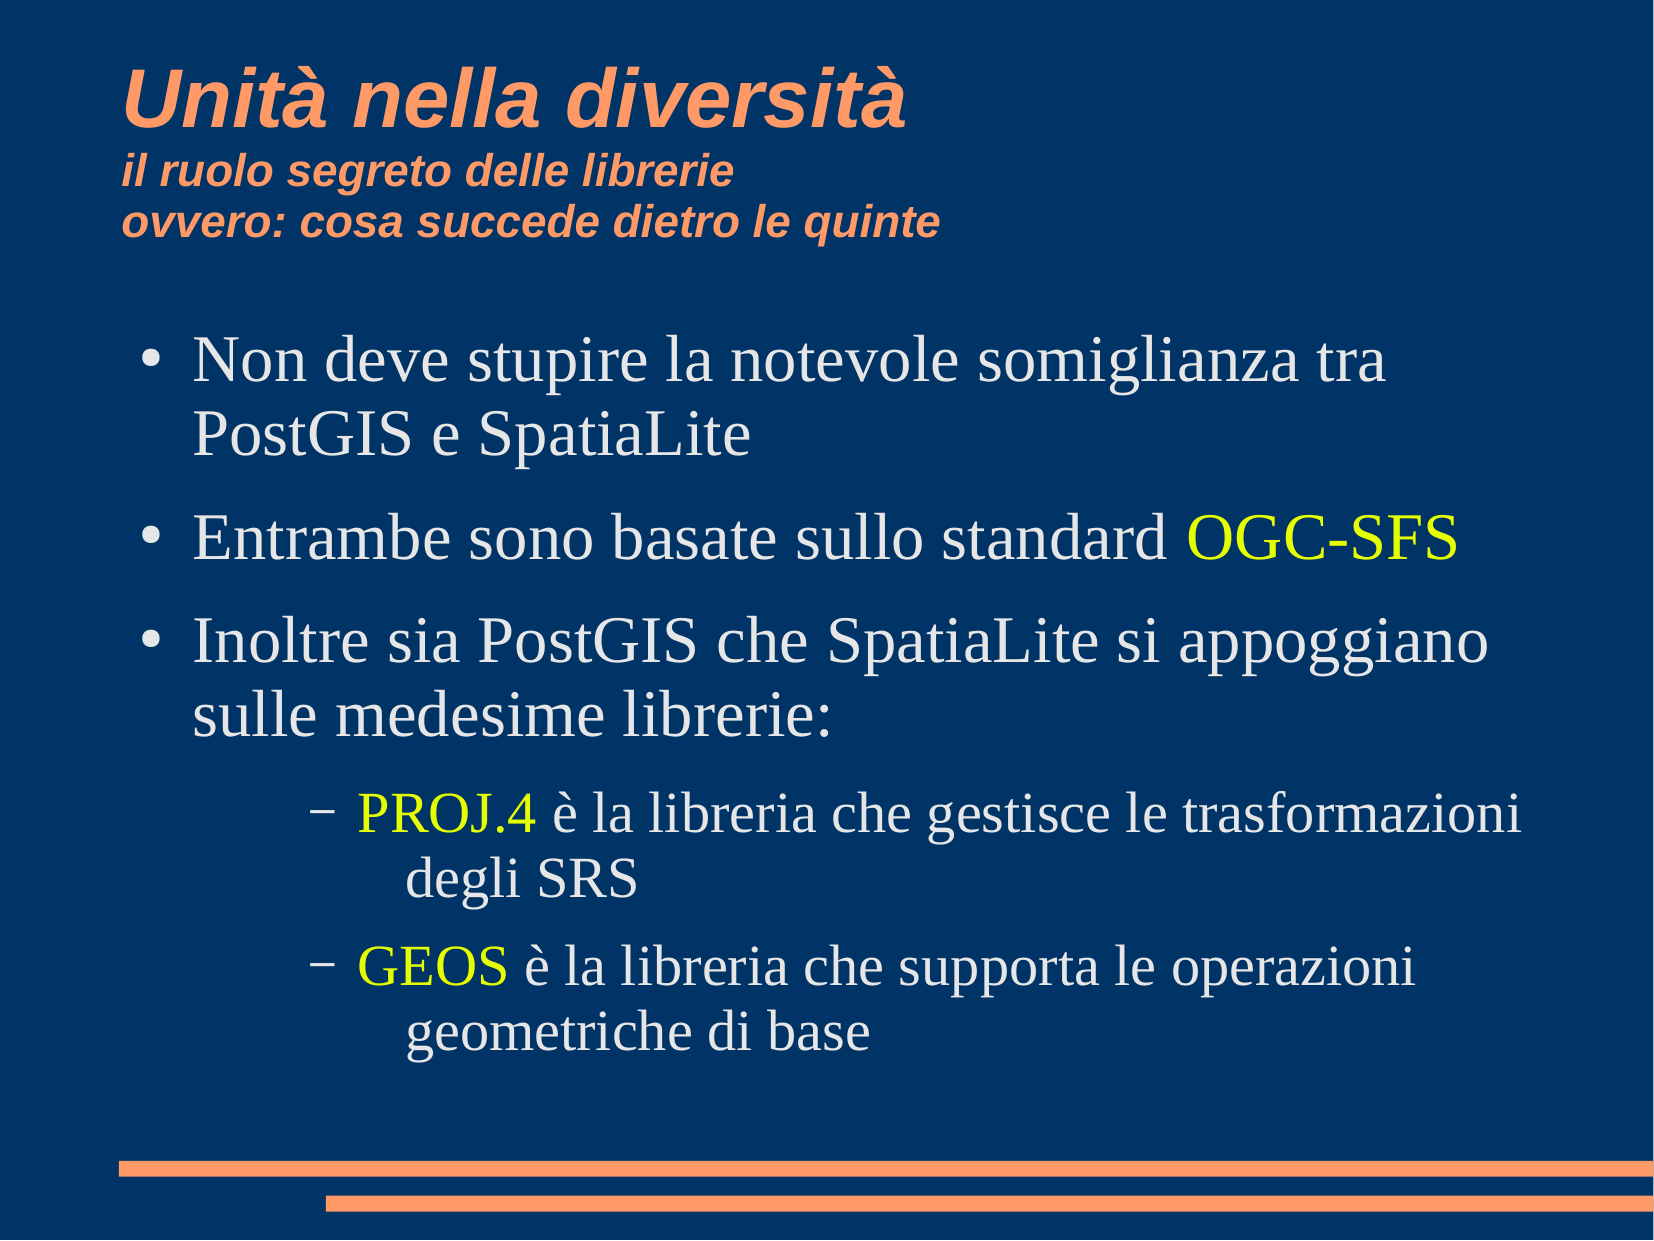

# Unità nella diversità il ruolo segreto delle librerie ovvero: cosa succede dietro le quinte
Non deve stupire la notevole somiglianza tra PostGIS e SpatiaLite
Entrambe sono basate sullo standard OGC-SFS
Inoltre sia PostGIS che SpatiaLite si appoggiano sulle medesime librerie:
PROJ.4 è la libreria che gestisce le trasformazioni degli SRS
GEOS è la libreria che supporta le operazioni geometriche di base